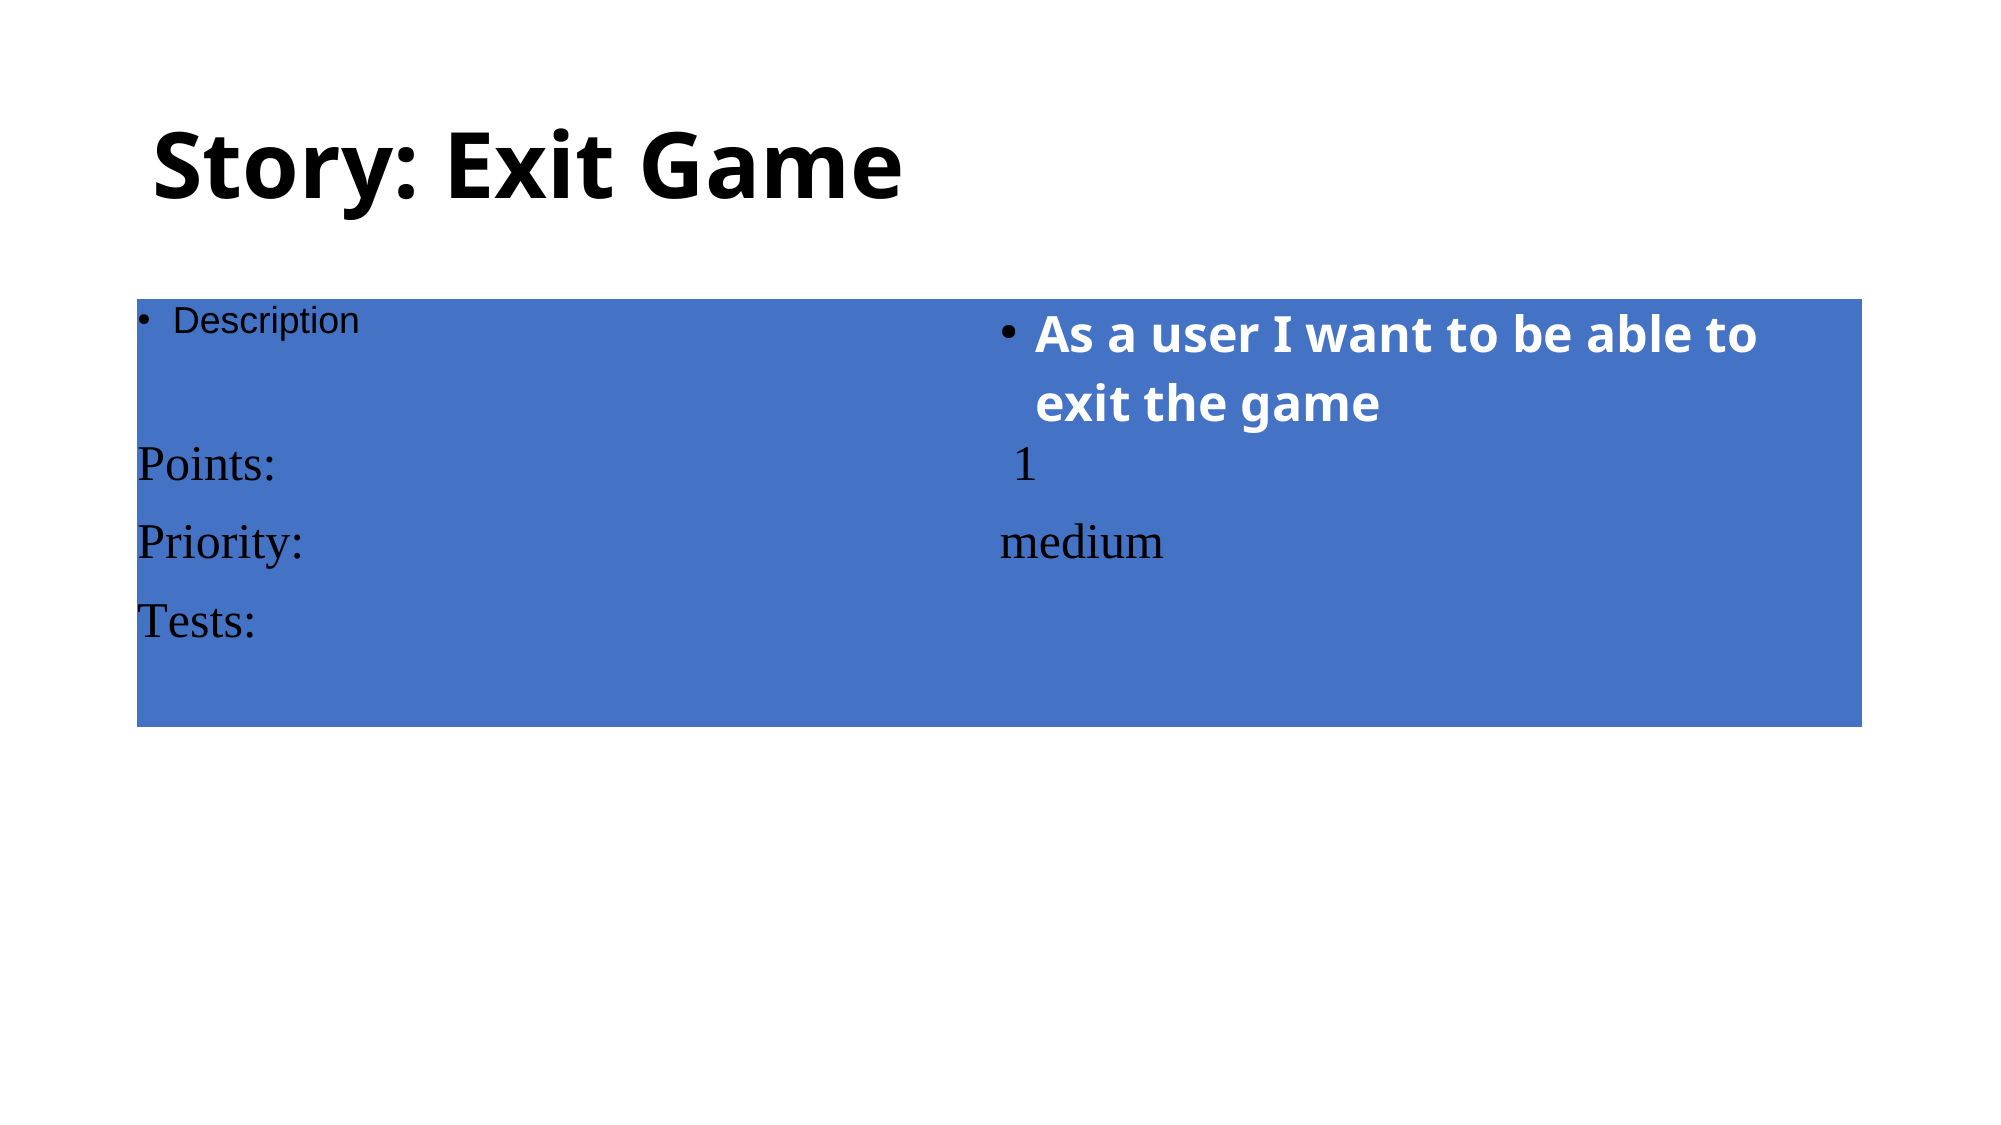

# Story: Exit Game
| Description | As a user I want to be able to exit the game |
| --- | --- |
| Points: | 1 |
| Priority: | medium |
| Tests: | |
| | |